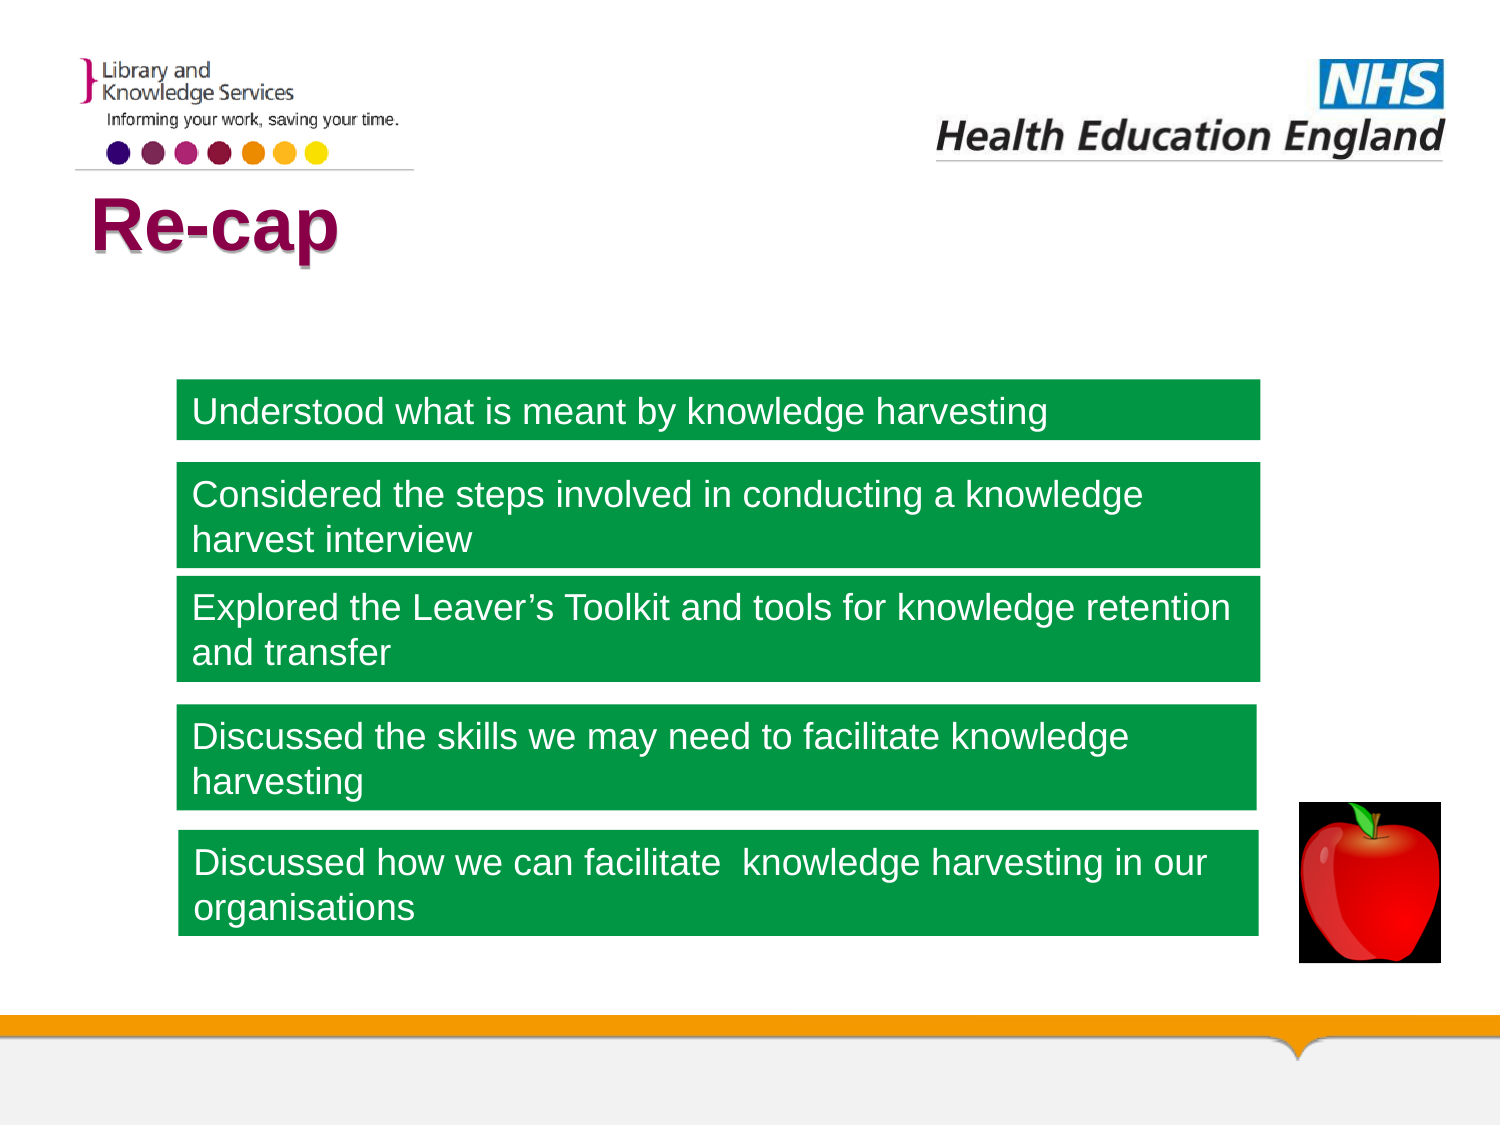

# Re-cap
Understood what is meant by knowledge harvesting
Considered the steps involved in conducting a knowledge harvest interview
Explored the Leaver’s Toolkit and tools for knowledge retention and transfer
Discussed the skills we may need to facilitate knowledge harvesting
Discussed how we can facilitate knowledge harvesting in our organisations